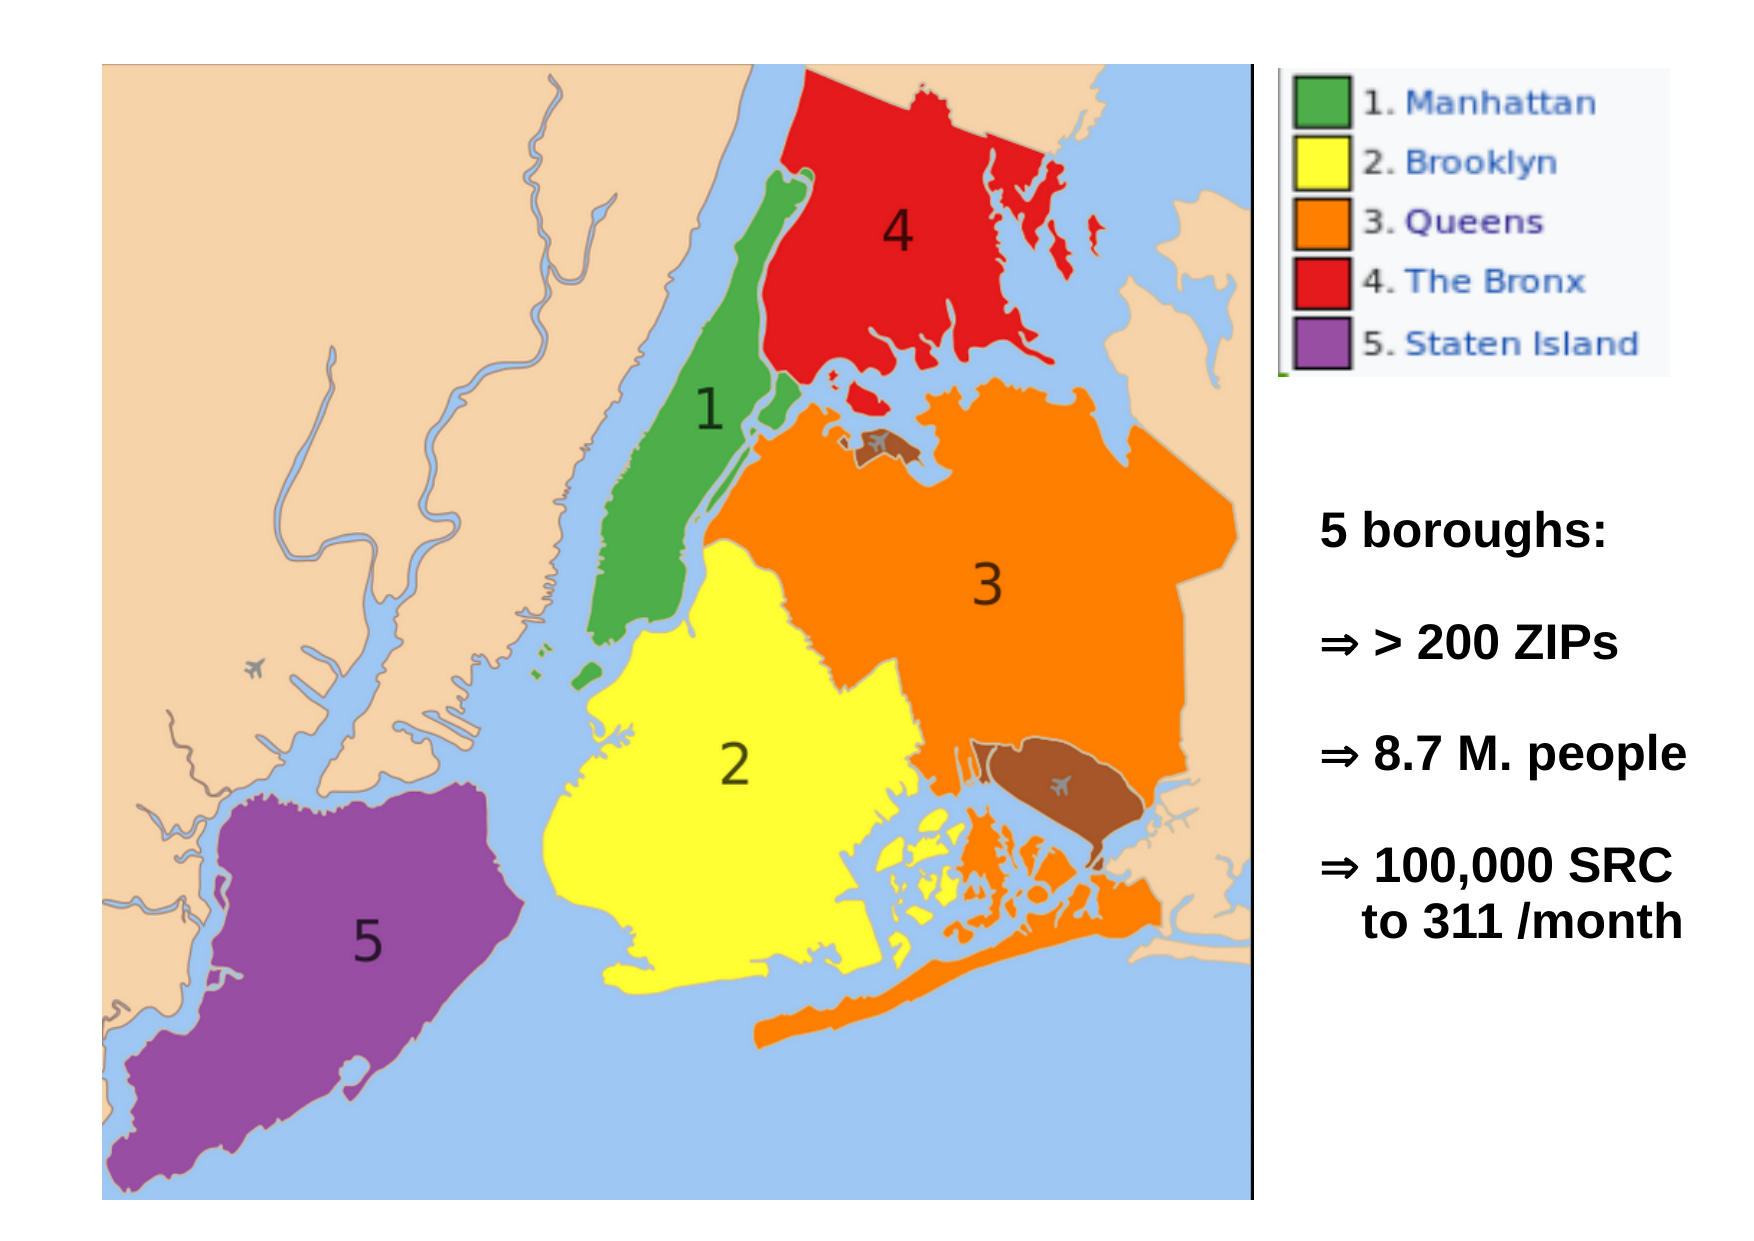

5 boroughs:
⇒ > 200 ZIPs
⇒ 8.7 M. people
⇒ 100,000 SRC
 to 311 /month